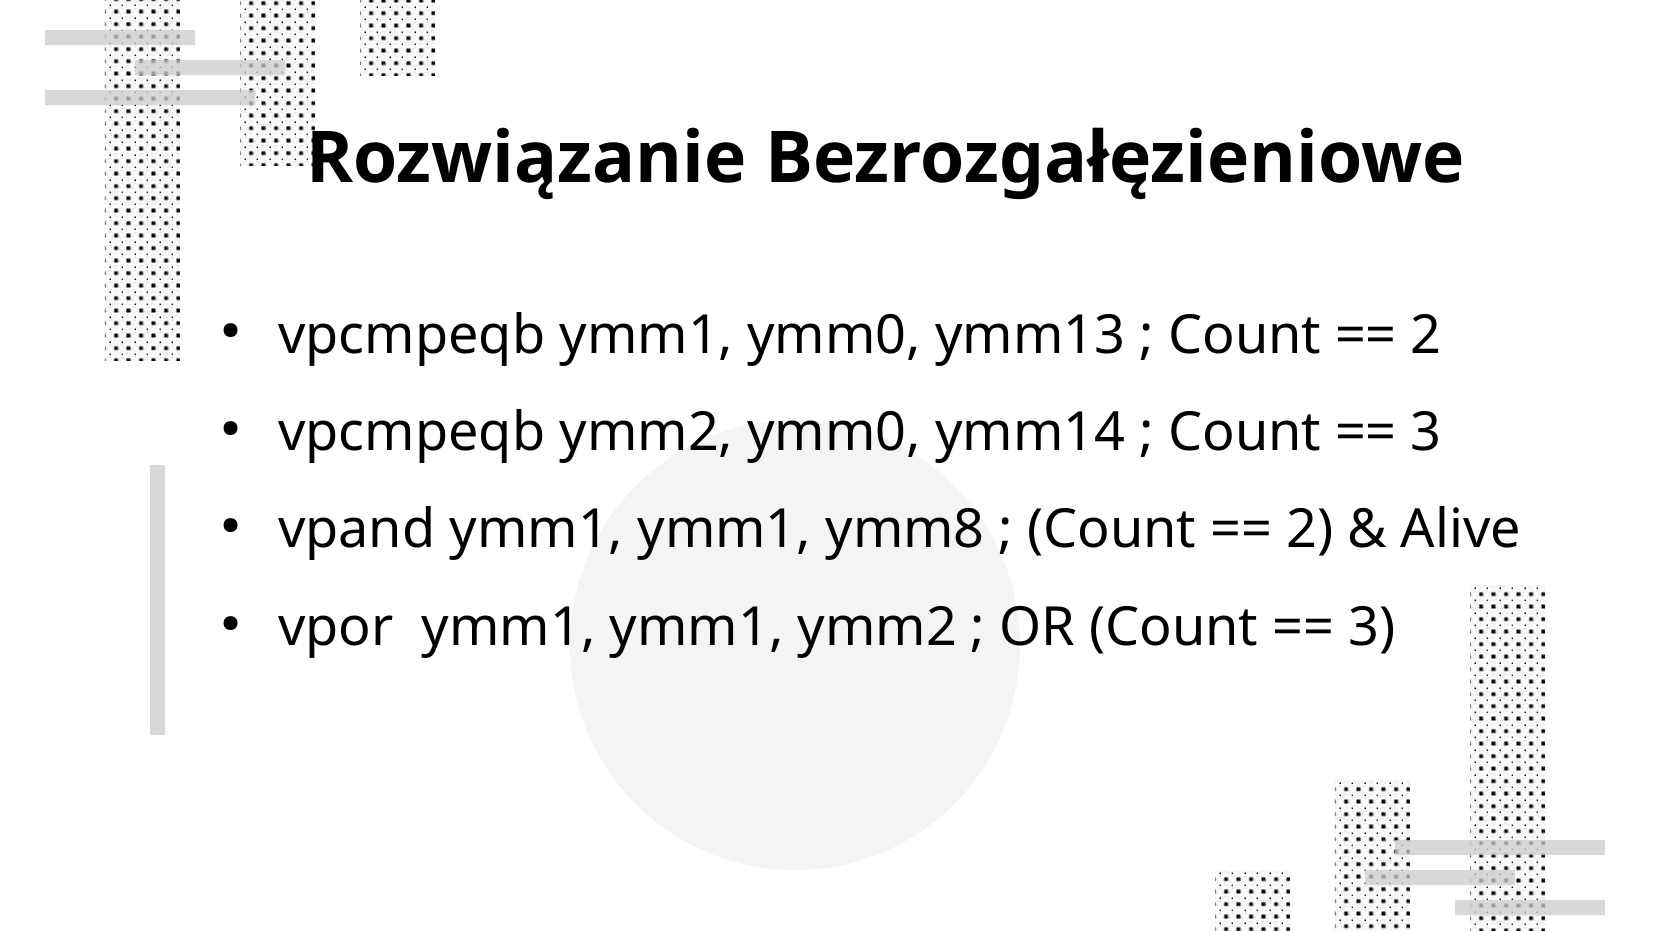

# Rozwiązanie Bezrozgałęzieniowe
 vpcmpeqb ymm1, ymm0, ymm13 ; Count == 2
 vpcmpeqb ymm2, ymm0, ymm14 ; Count == 3
 vpand ymm1, ymm1, ymm8 ; (Count == 2) & Alive
 vpor ymm1, ymm1, ymm2 ; OR (Count == 3)